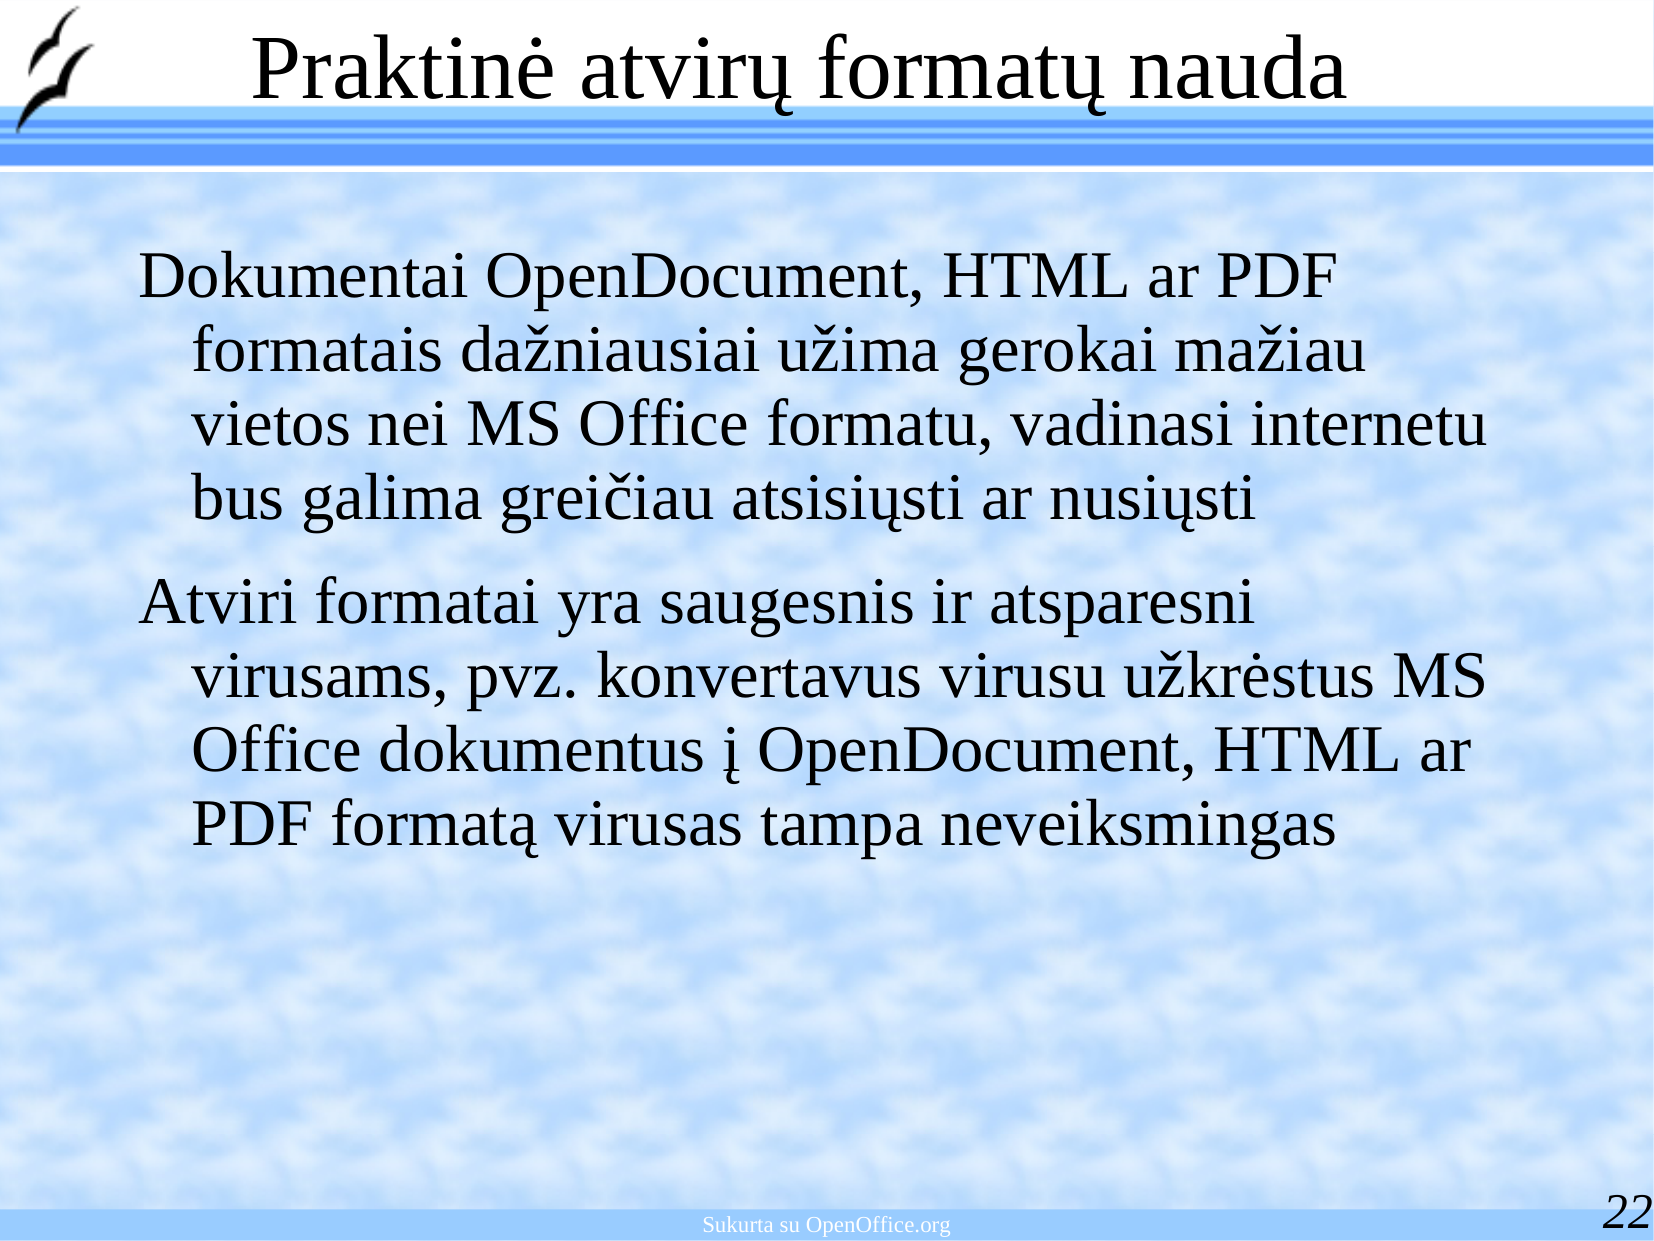

# Praktinė atvirų formatų nauda
Dokumentai OpenDocument, HTML ar PDF formatais dažniausiai užima gerokai mažiau vietos nei MS Office formatu, vadinasi internetu bus galima greičiau atsisiųsti ar nusiųsti
Atviri formatai yra saugesnis ir atsparesni virusams, pvz. konvertavus virusu užkrėstus MS Office dokumentus į OpenDocument, HTML ar PDF formatą virusas tampa neveiksmingas